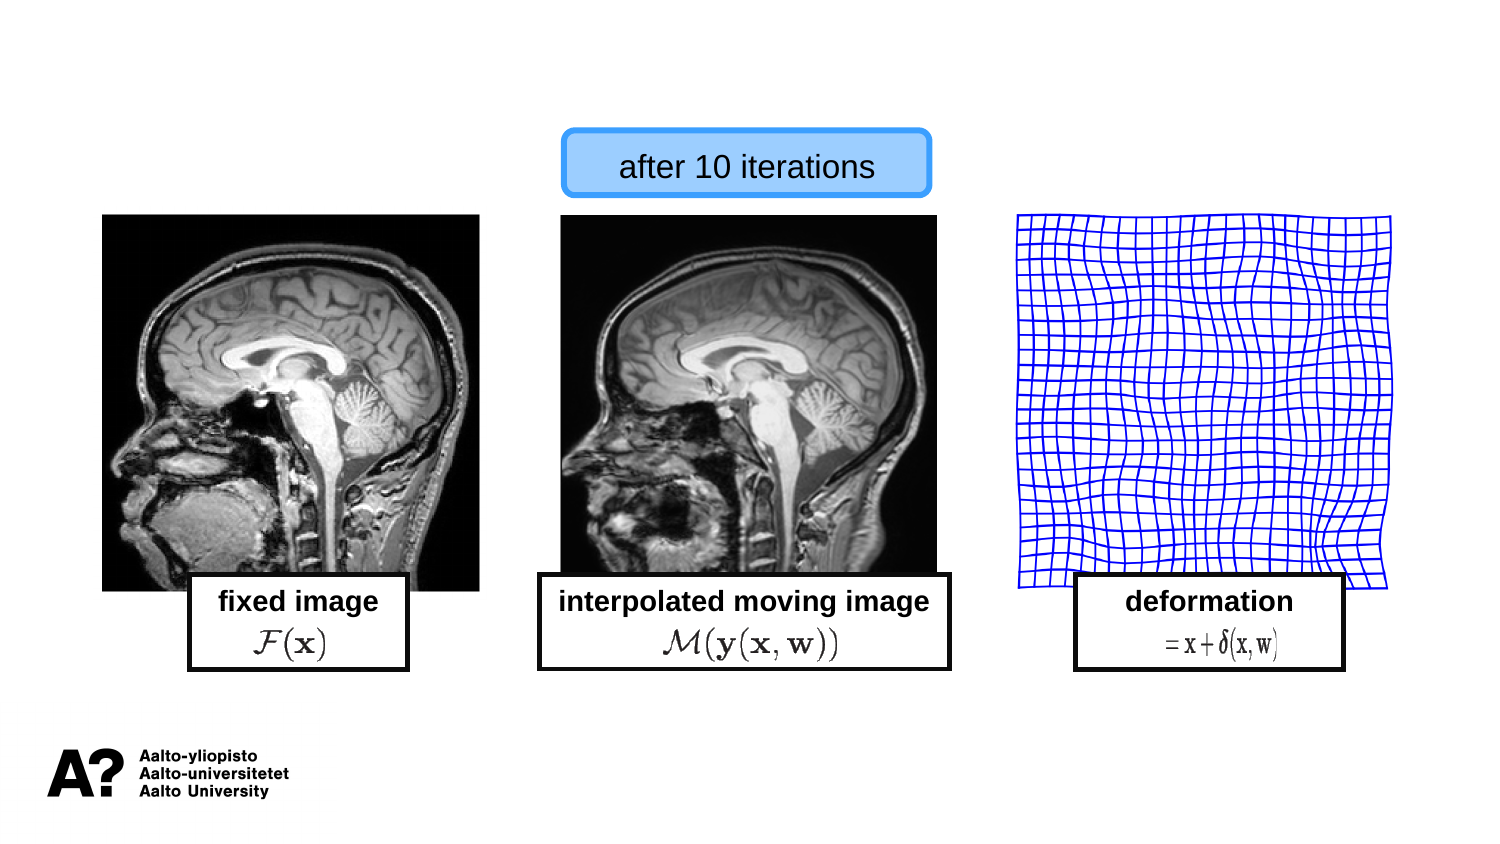

after 10 iterations
fixed image
interpolated moving image
deformation